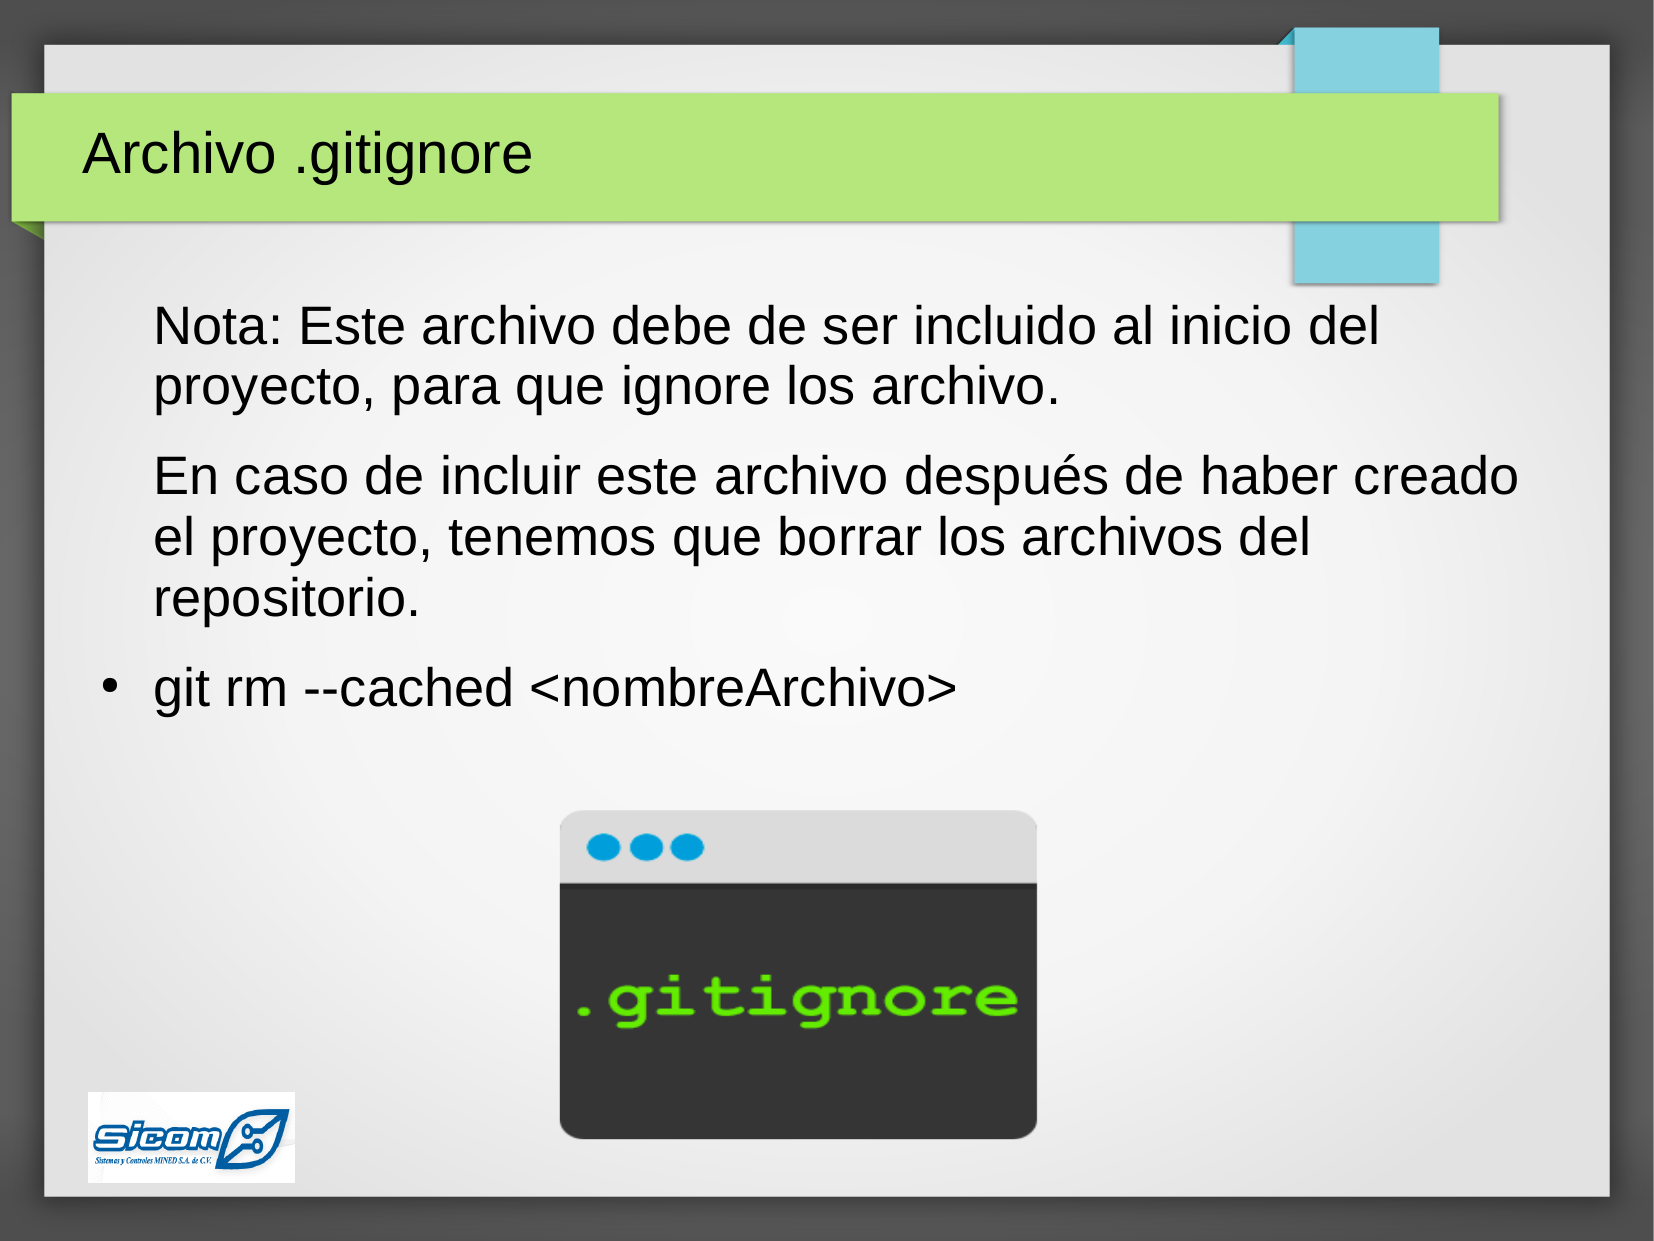

# Archivo .gitignore
Nota: Este archivo debe de ser incluido al inicio del proyecto, para que ignore los archivo.
En caso de incluir este archivo después de haber creado el proyecto, tenemos que borrar los archivos del repositorio.
git rm --cached <nombreArchivo>